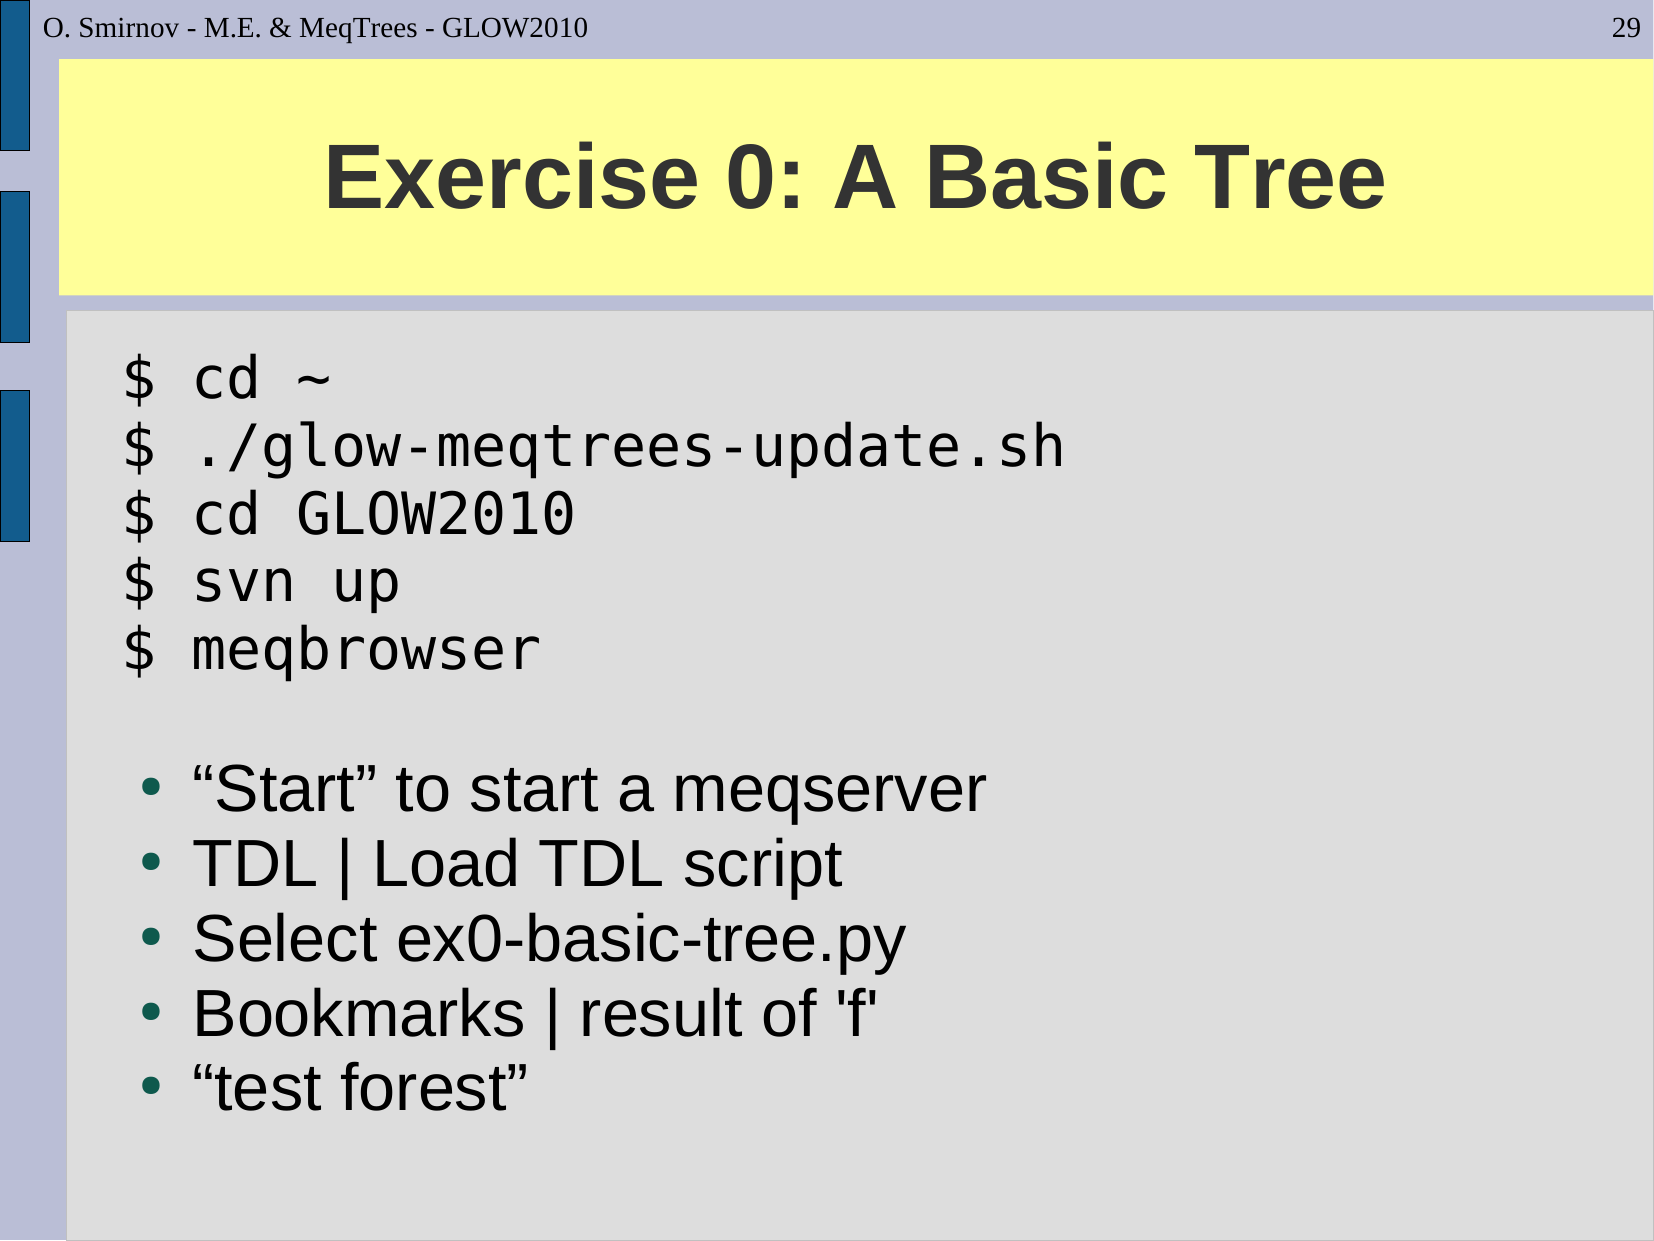

O. Smirnov - M.E. & MeqTrees - GLOW2010
29
Exercise 0: A Basic Tree
# Demo: Basic Tree
$ cd ~
$ ./glow-meqtrees-update.sh
$ cd GLOW2010
$ svn up
$ meqbrowser
“Start” to start a meqserver
TDL | Load TDL script
Select ex0-basic-tree.py
Bookmarks | result of 'f'
“test forest”